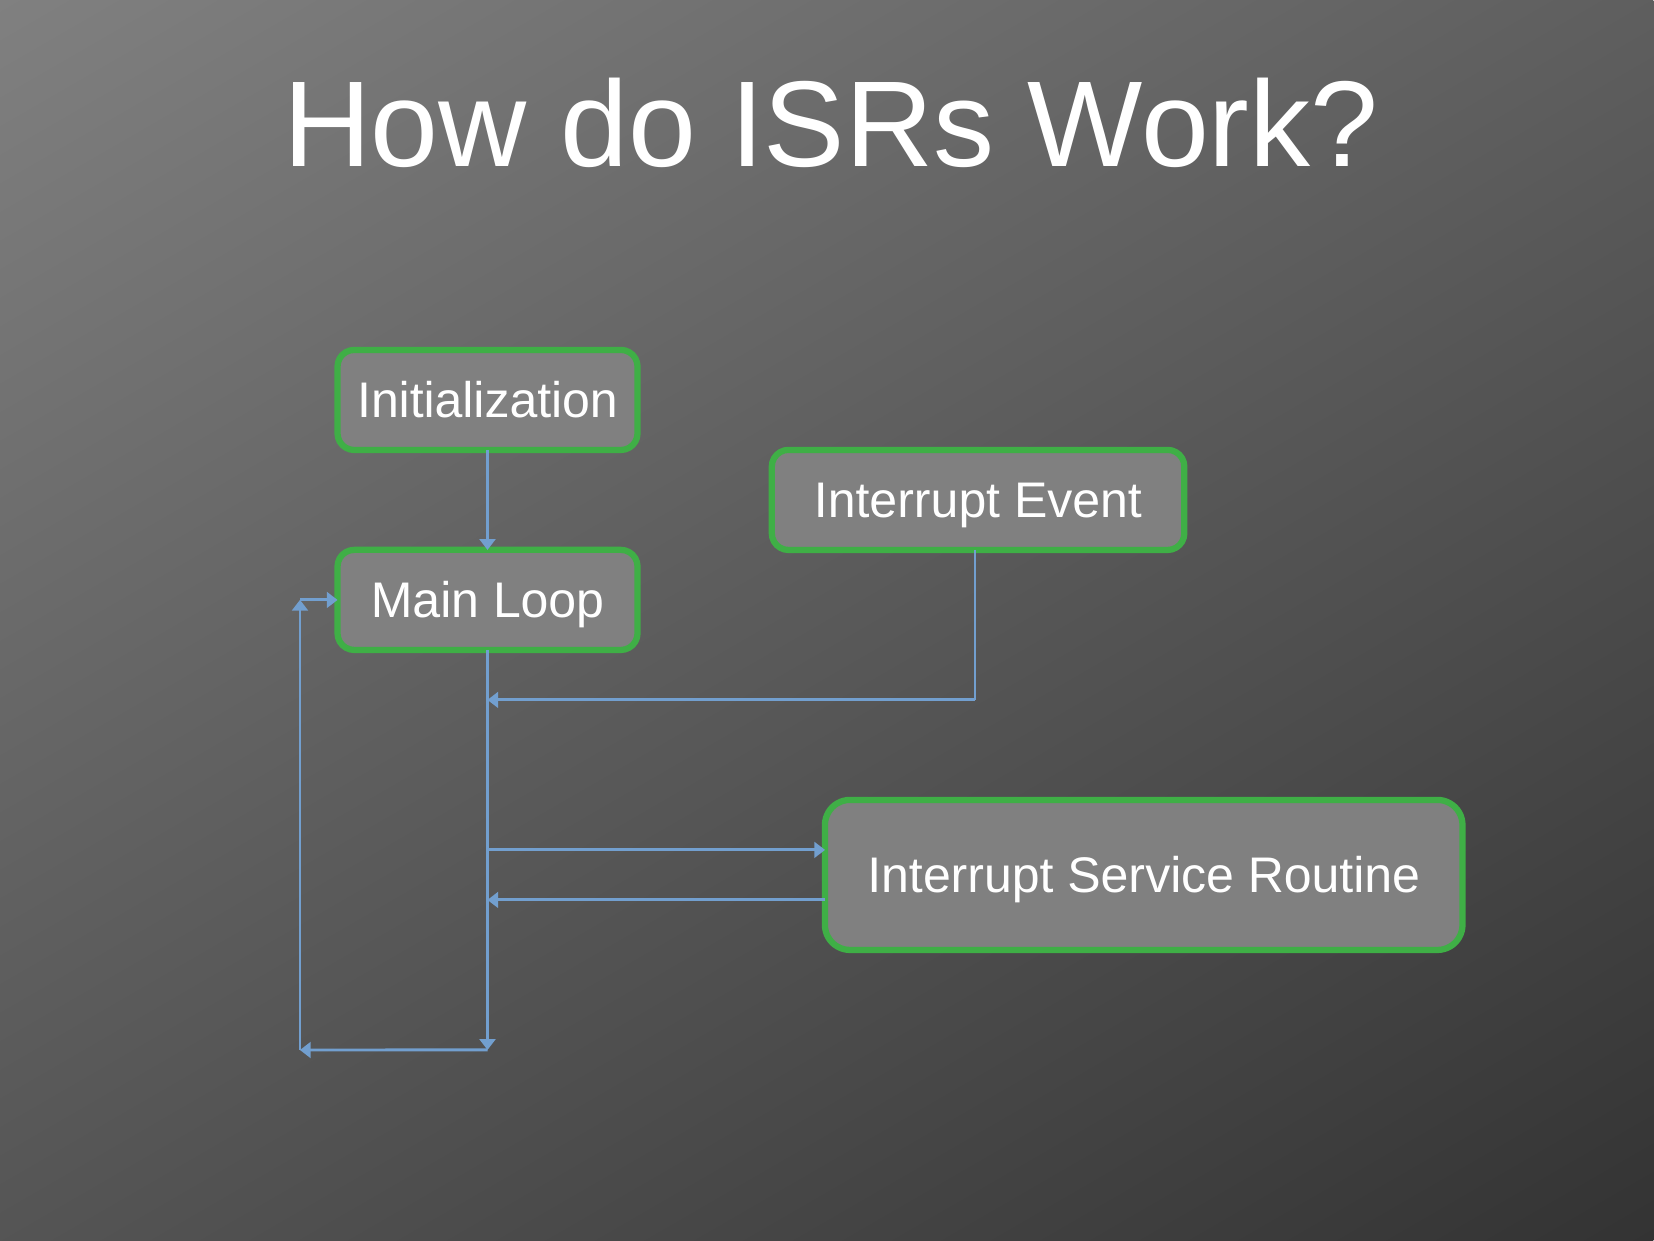

# How do ISRs Work?
Initialization
Interrupt Event
Main Loop
Interrupt Service Routine